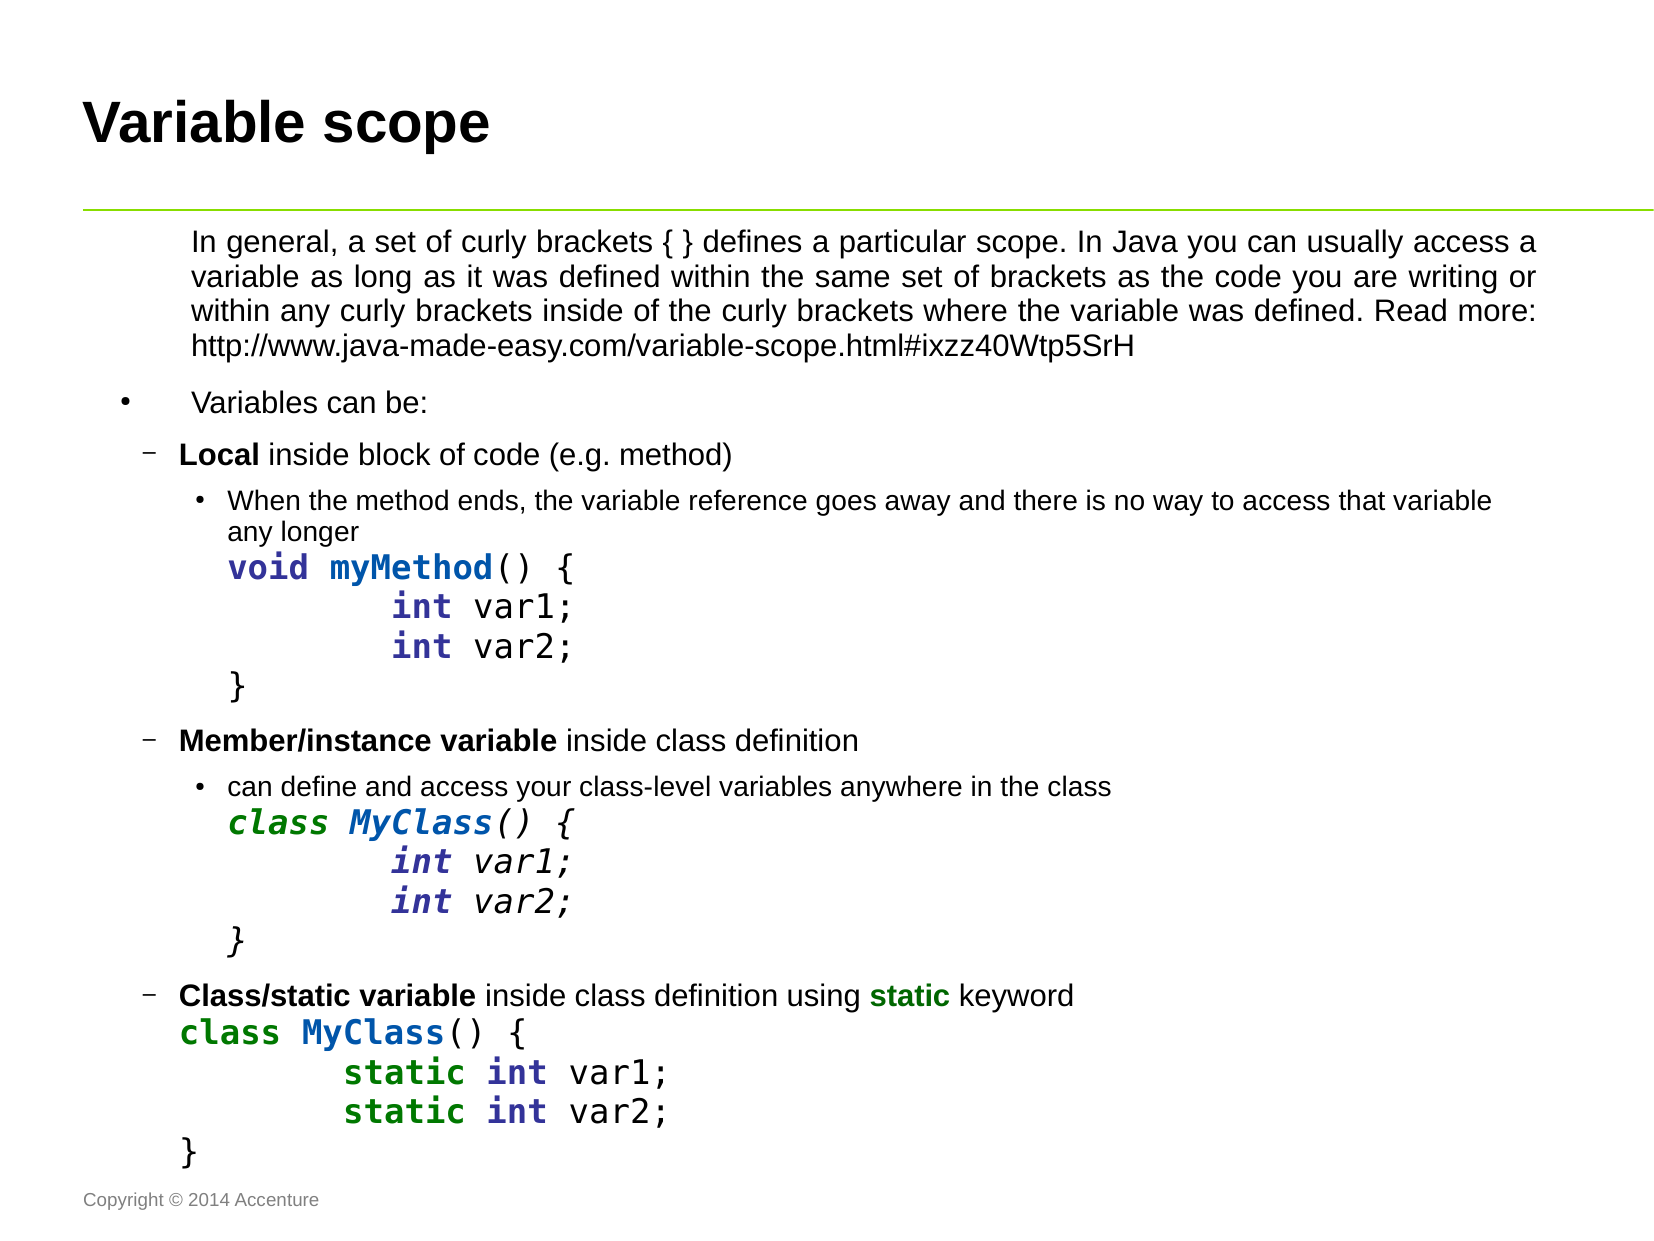

# Variable scope
In general, a set of curly brackets { } defines a particular scope. In Java you can usually access a variable as long as it was defined within the same set of brackets as the code you are writing or within any curly brackets inside of the curly brackets where the variable was defined. Read more: http://www.java-made-easy.com/variable-scope.html#ixzz40Wtp5SrH
Variables can be:
Local inside block of code (e.g. method)
When the method ends, the variable reference goes away and there is no way to access that variable any longer
void myMethod() {
 int var1;
 int var2;
}
Member/instance variable inside class definition
can define and access your class-level variables anywhere in the class
class MyClass() {
 int var1;
 int var2;
}
Class/static variable inside class definition using static keyword
class MyClass() {
 static int var1;
 static int var2;
}